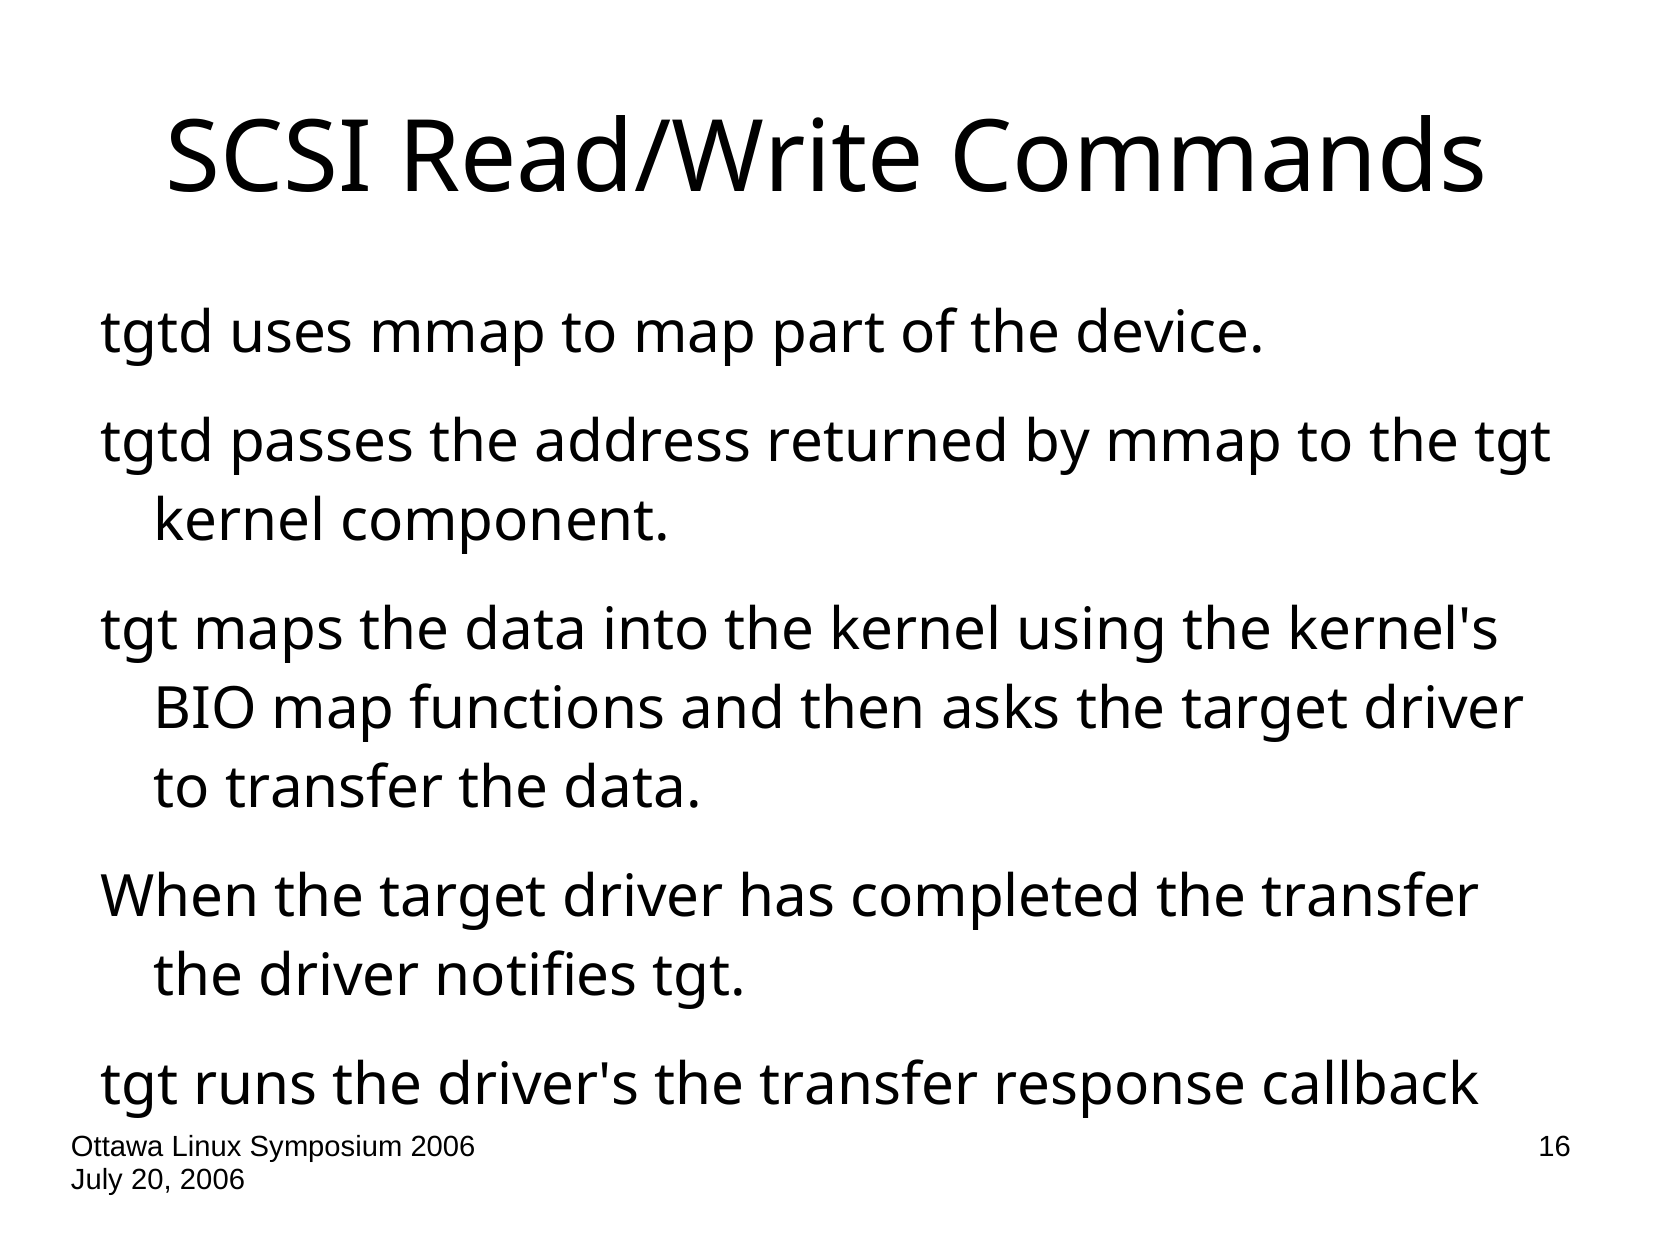

# SCSI Read/Write Commands
tgtd uses mmap to map part of the device.
tgtd passes the address returned by mmap to the tgt kernel component.
tgt maps the data into the kernel using the kernel's BIO map functions and then asks the target driver to transfer the data.
When the target driver has completed the transfer the driver notifies tgt.
tgt runs the driver's the transfer response callback
16